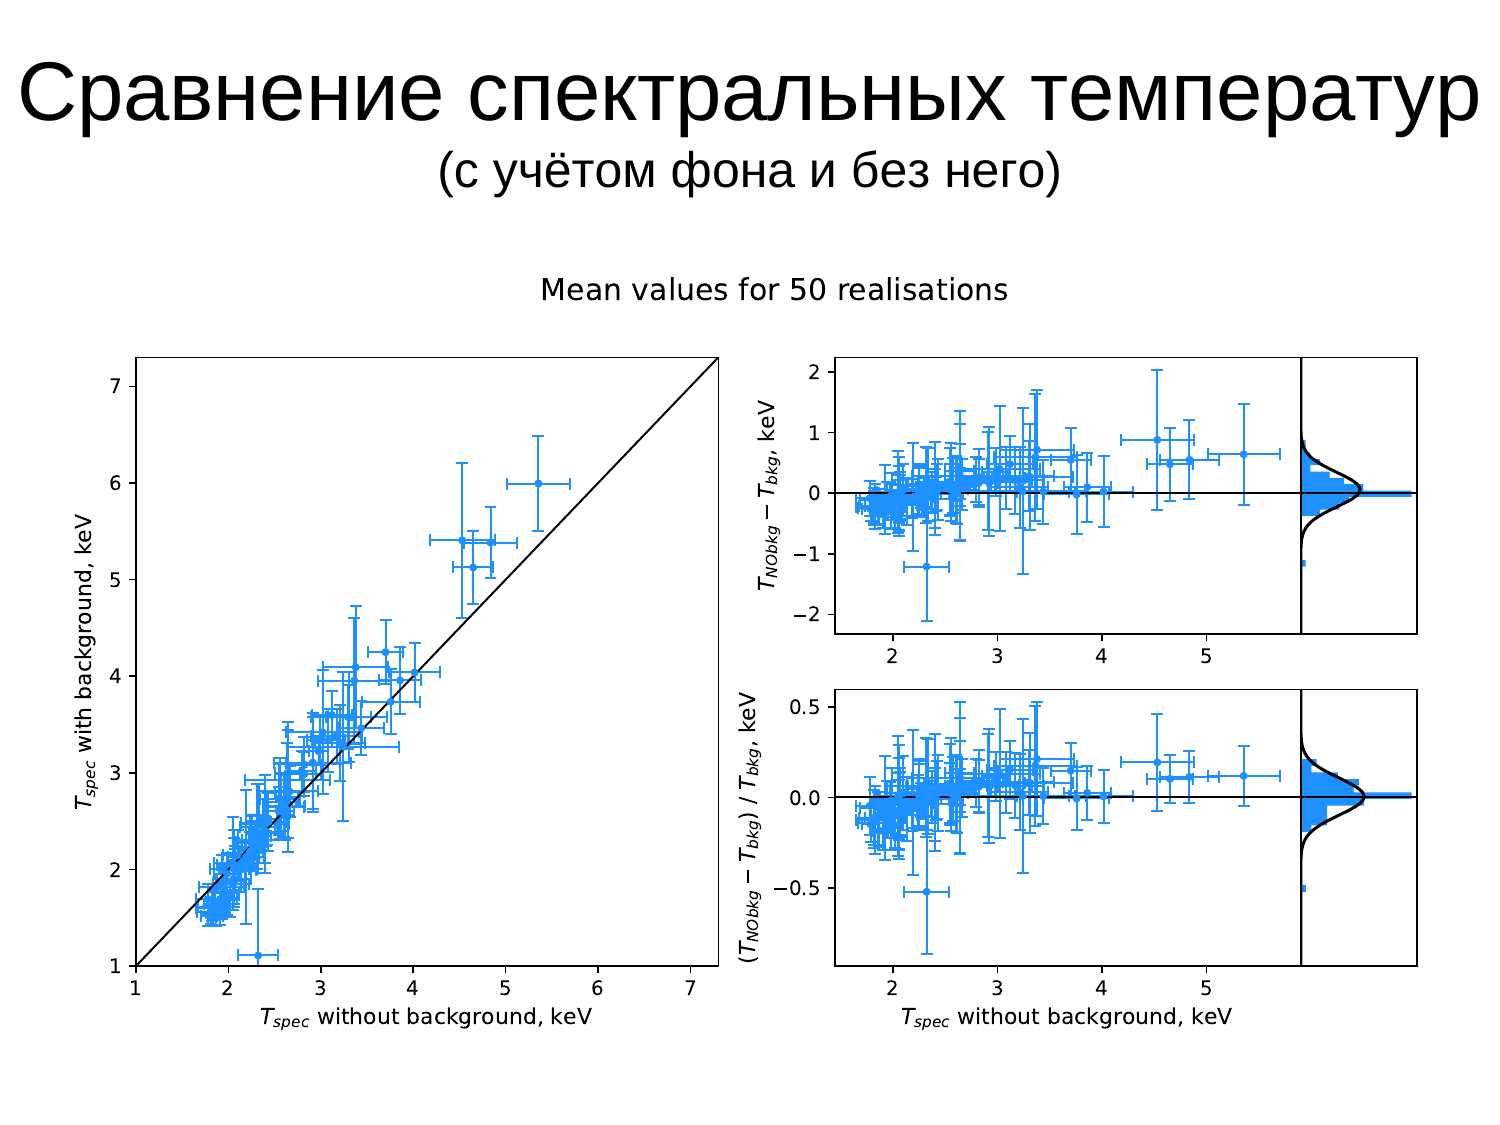

# Сравнение спектральных температур (с учётом фона и без него)